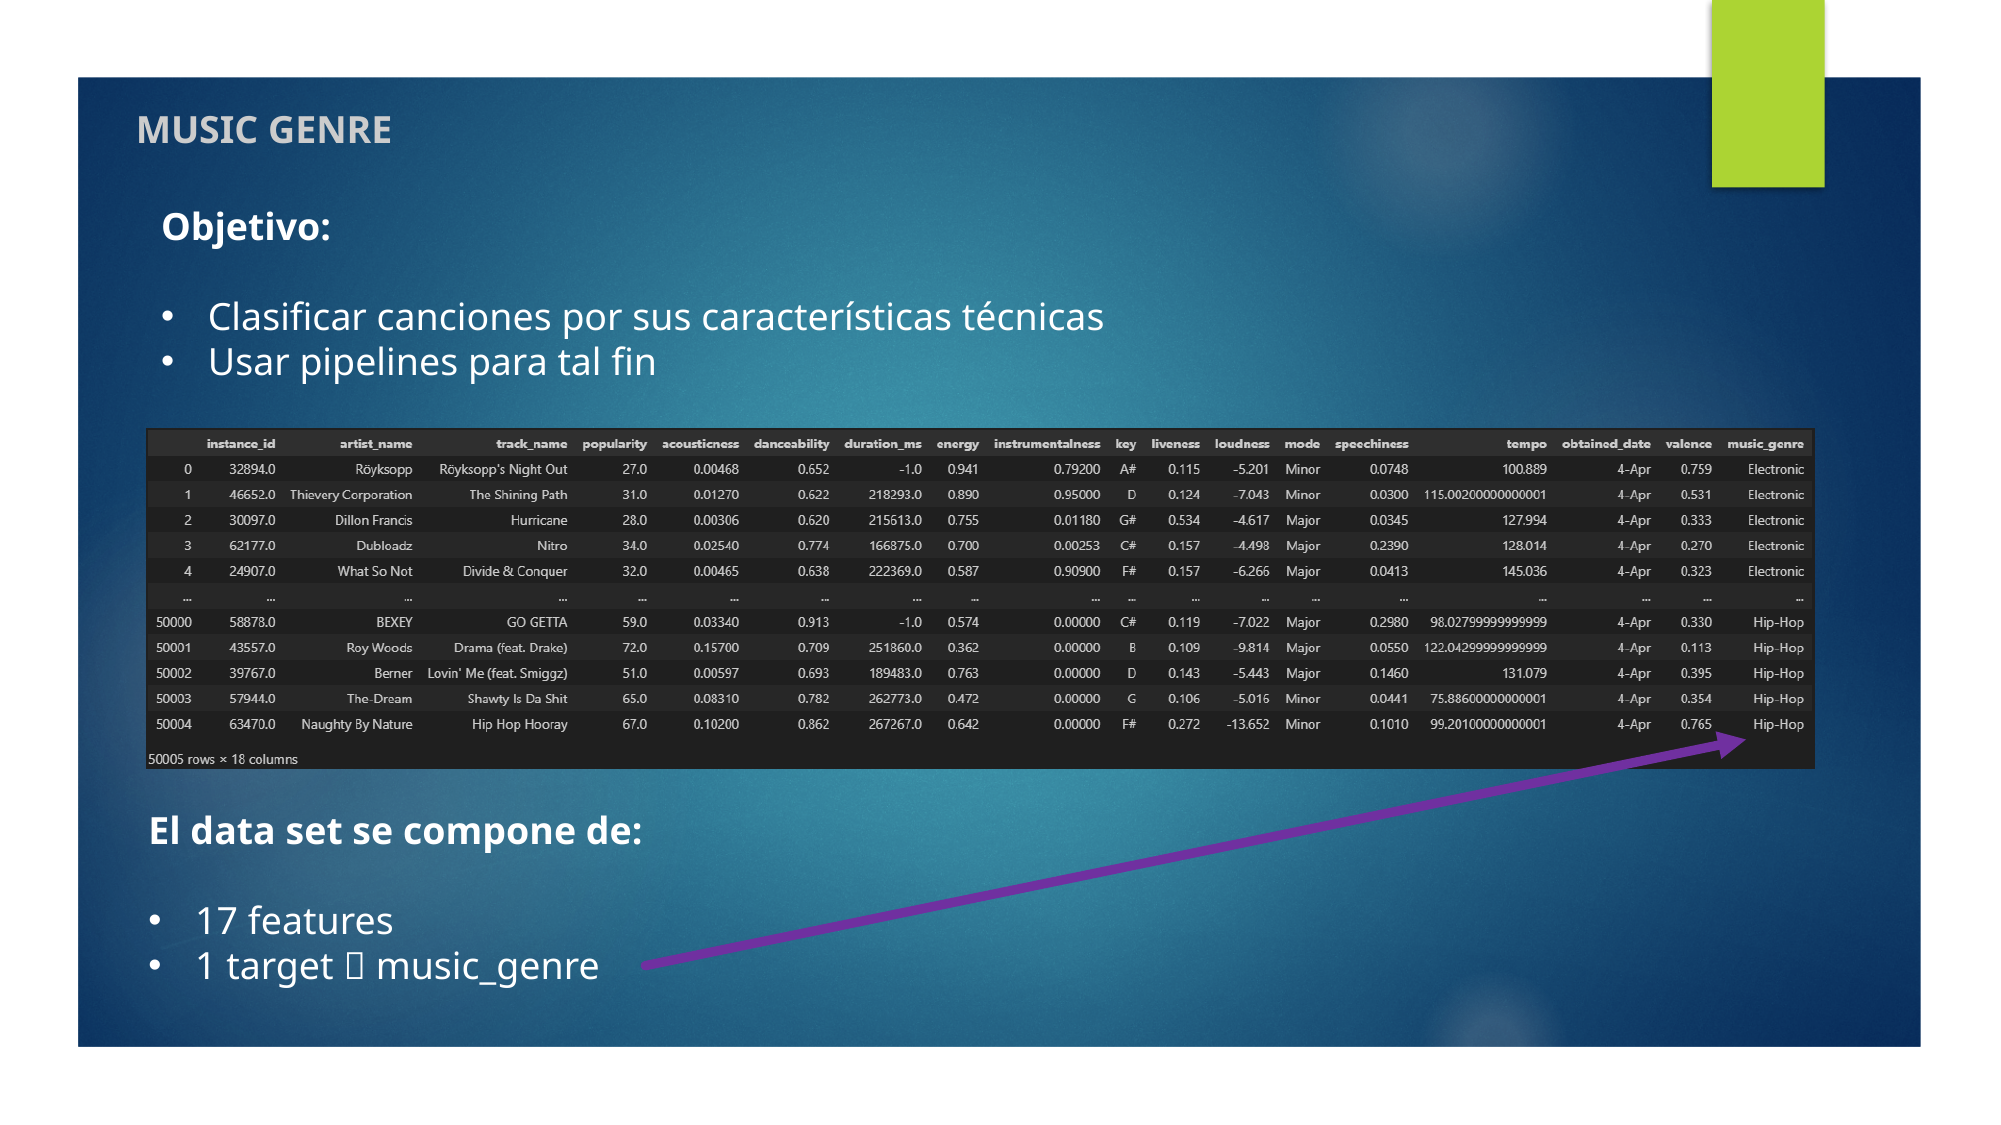

MUSIC GENRE
Objetivo:
Clasificar canciones por sus características técnicas
Usar pipelines para tal fin
El data set se compone de:
17 features
1 target  music_genre